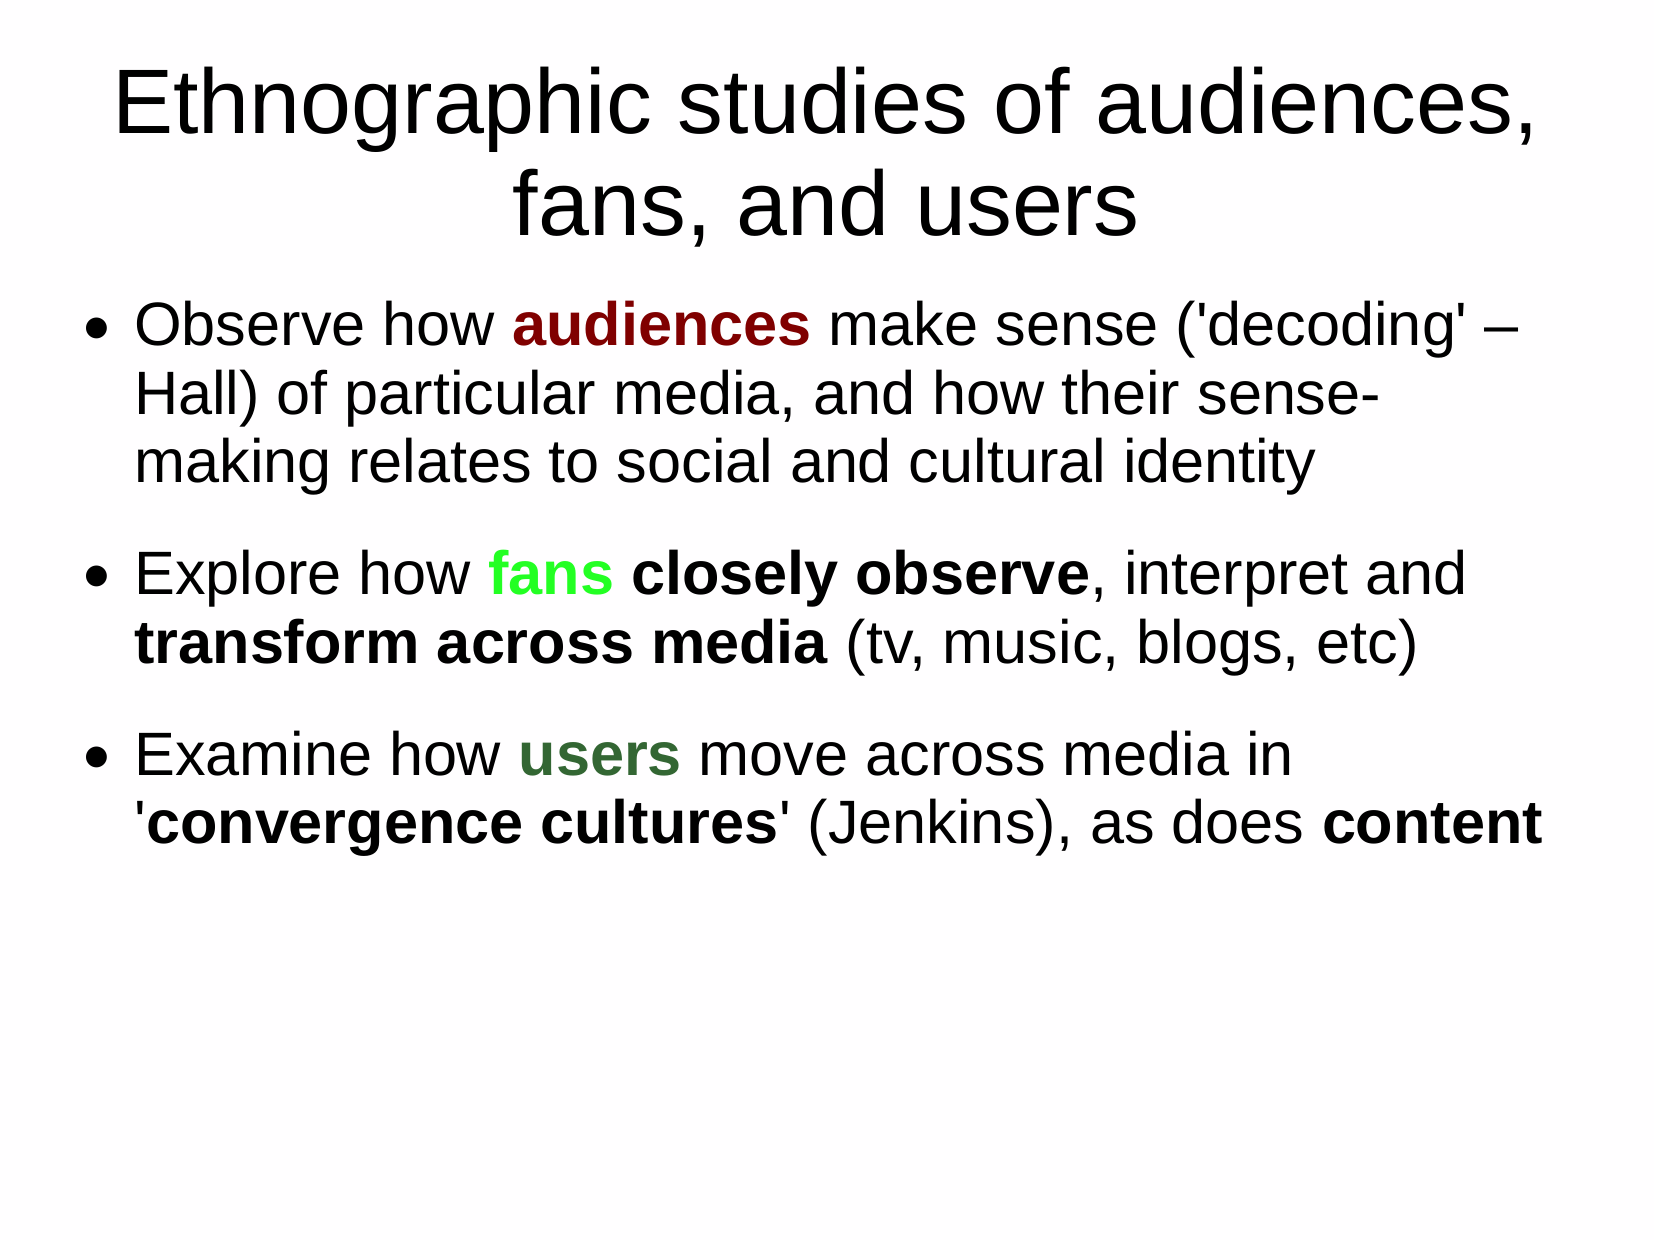

# Ethnographic studies of audiences, fans, and users
Observe how audiences make sense ('decoding' – Hall) of particular media, and how their sense-making relates to social and cultural identity
Explore how fans closely observe, interpret and transform across media (tv, music, blogs, etc)
Examine how users move across media in 'convergence cultures' (Jenkins), as does content